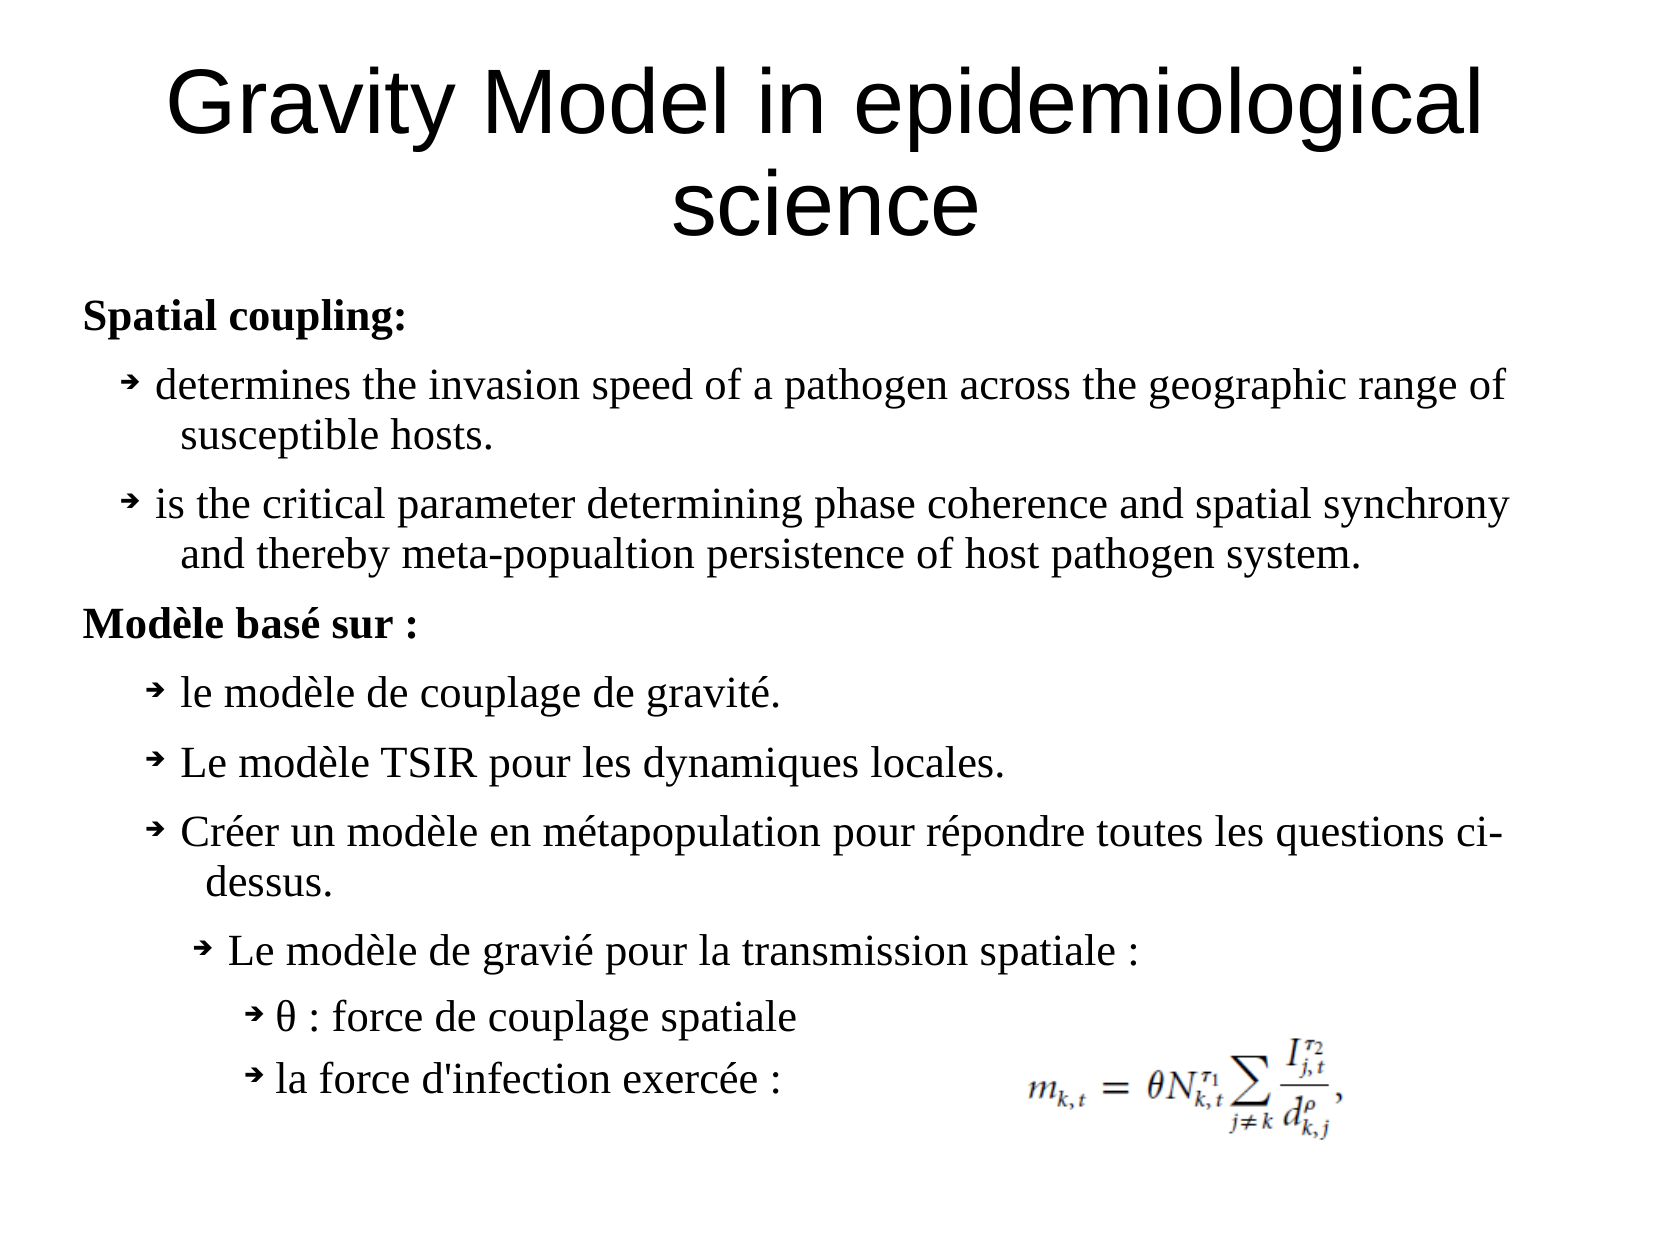

# Gravity Model in epidemiological science
Spatial coupling:
determines the invasion speed of a pathogen across the geographic range of susceptible hosts.
is the critical parameter determining phase coherence and spatial synchrony and thereby meta-popualtion persistence of host pathogen system.
Modèle basé sur :
le modèle de couplage de gravité.
Le modèle TSIR pour les dynamiques locales.
Créer un modèle en métapopulation pour répondre toutes les questions ci-dessus.
Le modèle de gravié pour la transmission spatiale :
θ : force de couplage spatiale
la force d'infection exercée :